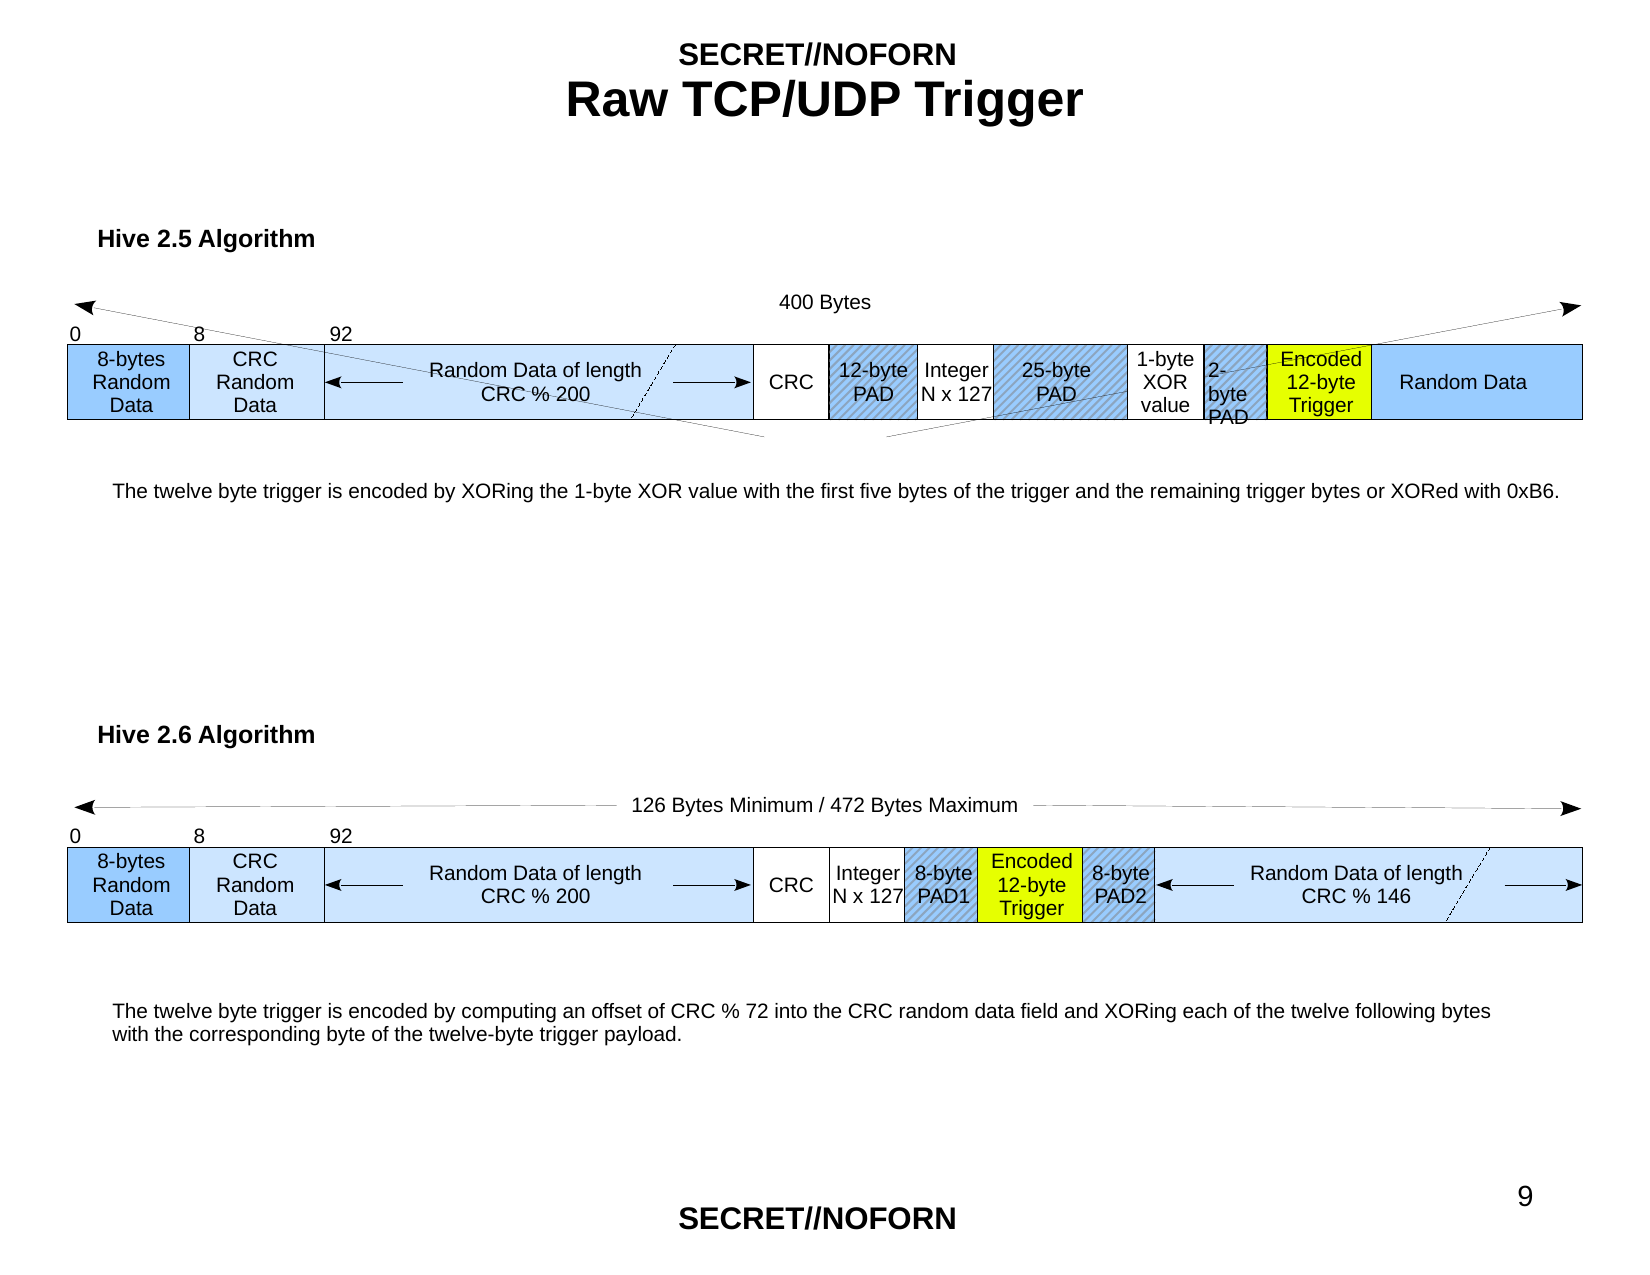

SECRET//NOFORN
# Raw TCP/UDP Trigger
Hive 2.5 Algorithm
400 Bytes
8
0
92
1-byte
XOR
value
Encoded
12-byte
Trigger
8-bytes
Random
Data
CRC
Random
Data
Random Data of length
CRC % 200
12-byte
PAD
Integer
N x 127
25-byte
PAD
2-byte
PAD
CRC
Random Data
The twelve byte trigger is encoded by XORing the 1-byte XOR value with the first five bytes of the trigger and the remaining trigger bytes or XORed with 0xB6.
Hive 2.6 Algorithm
126 Bytes Minimum / 472 Bytes Maximum
8
0
92
8-bytes
Random
Data
CRC
Random
Data
Encoded
12-byte
Trigger
Random Data of length
CRC % 200
Integer
N x 127
8-byte
PAD1
8-byte
PAD2
Random Data of length
CRC % 146
CRC
The twelve byte trigger is encoded by computing an offset of CRC % 72 into the CRC random data field and XORing each of the twelve following bytes
with the corresponding byte of the twelve-byte trigger payload.
9
SECRET//NOFORN